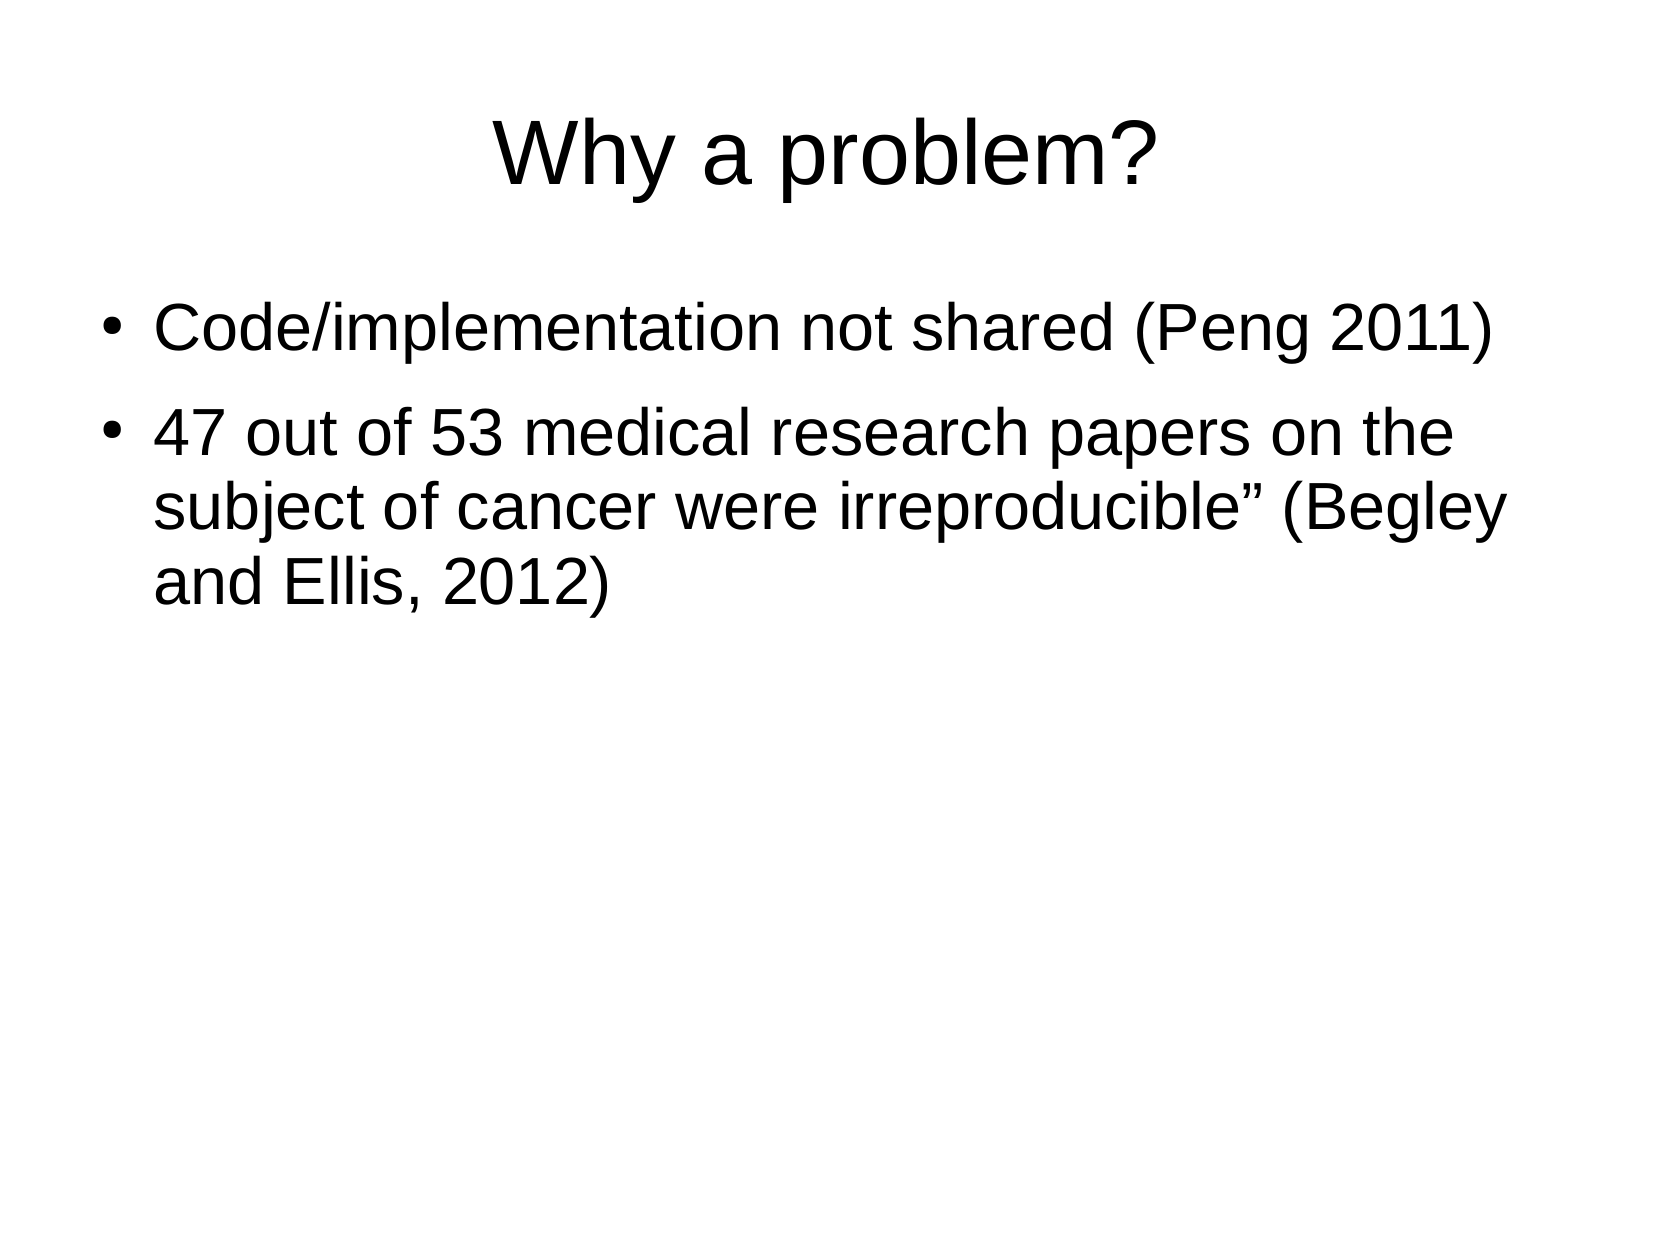

# Why a problem?
Code/implementation not shared (Peng 2011)
47 out of 53 medical research papers on the subject of cancer were irreproducible” (Begley and Ellis, 2012)